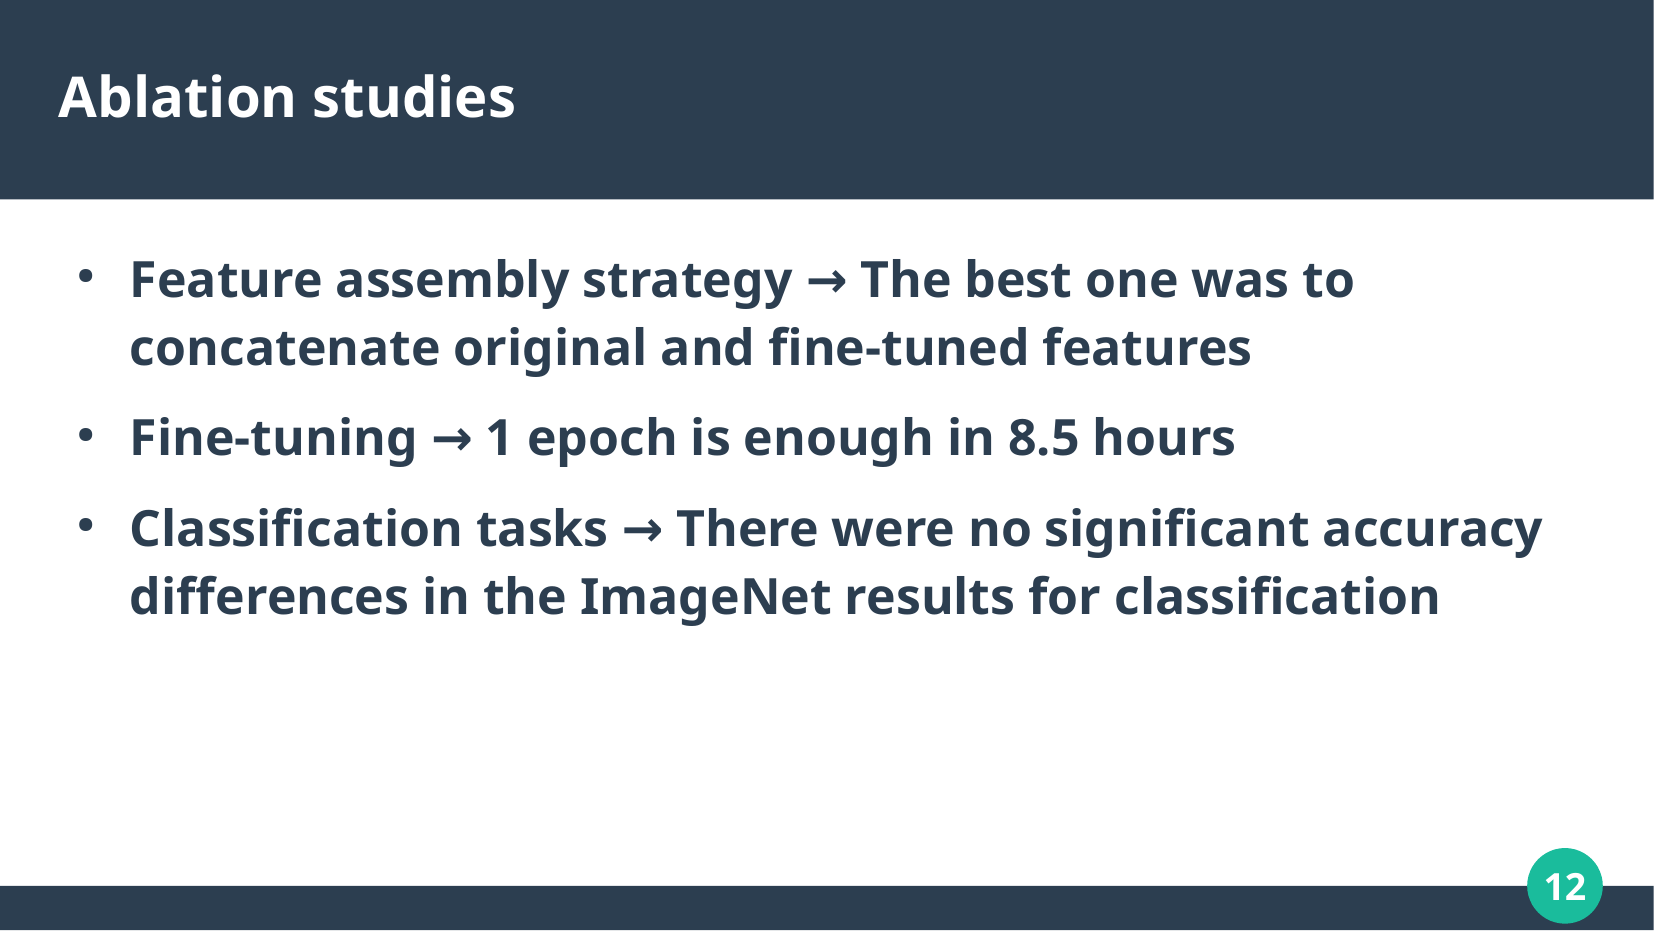

# Ablation studies
Feature assembly strategy → The best one was to concatenate original and fine-tuned features
Fine-tuning → 1 epoch is enough in 8.5 hours
Classification tasks → There were no significant accuracy differences in the ImageNet results for classification